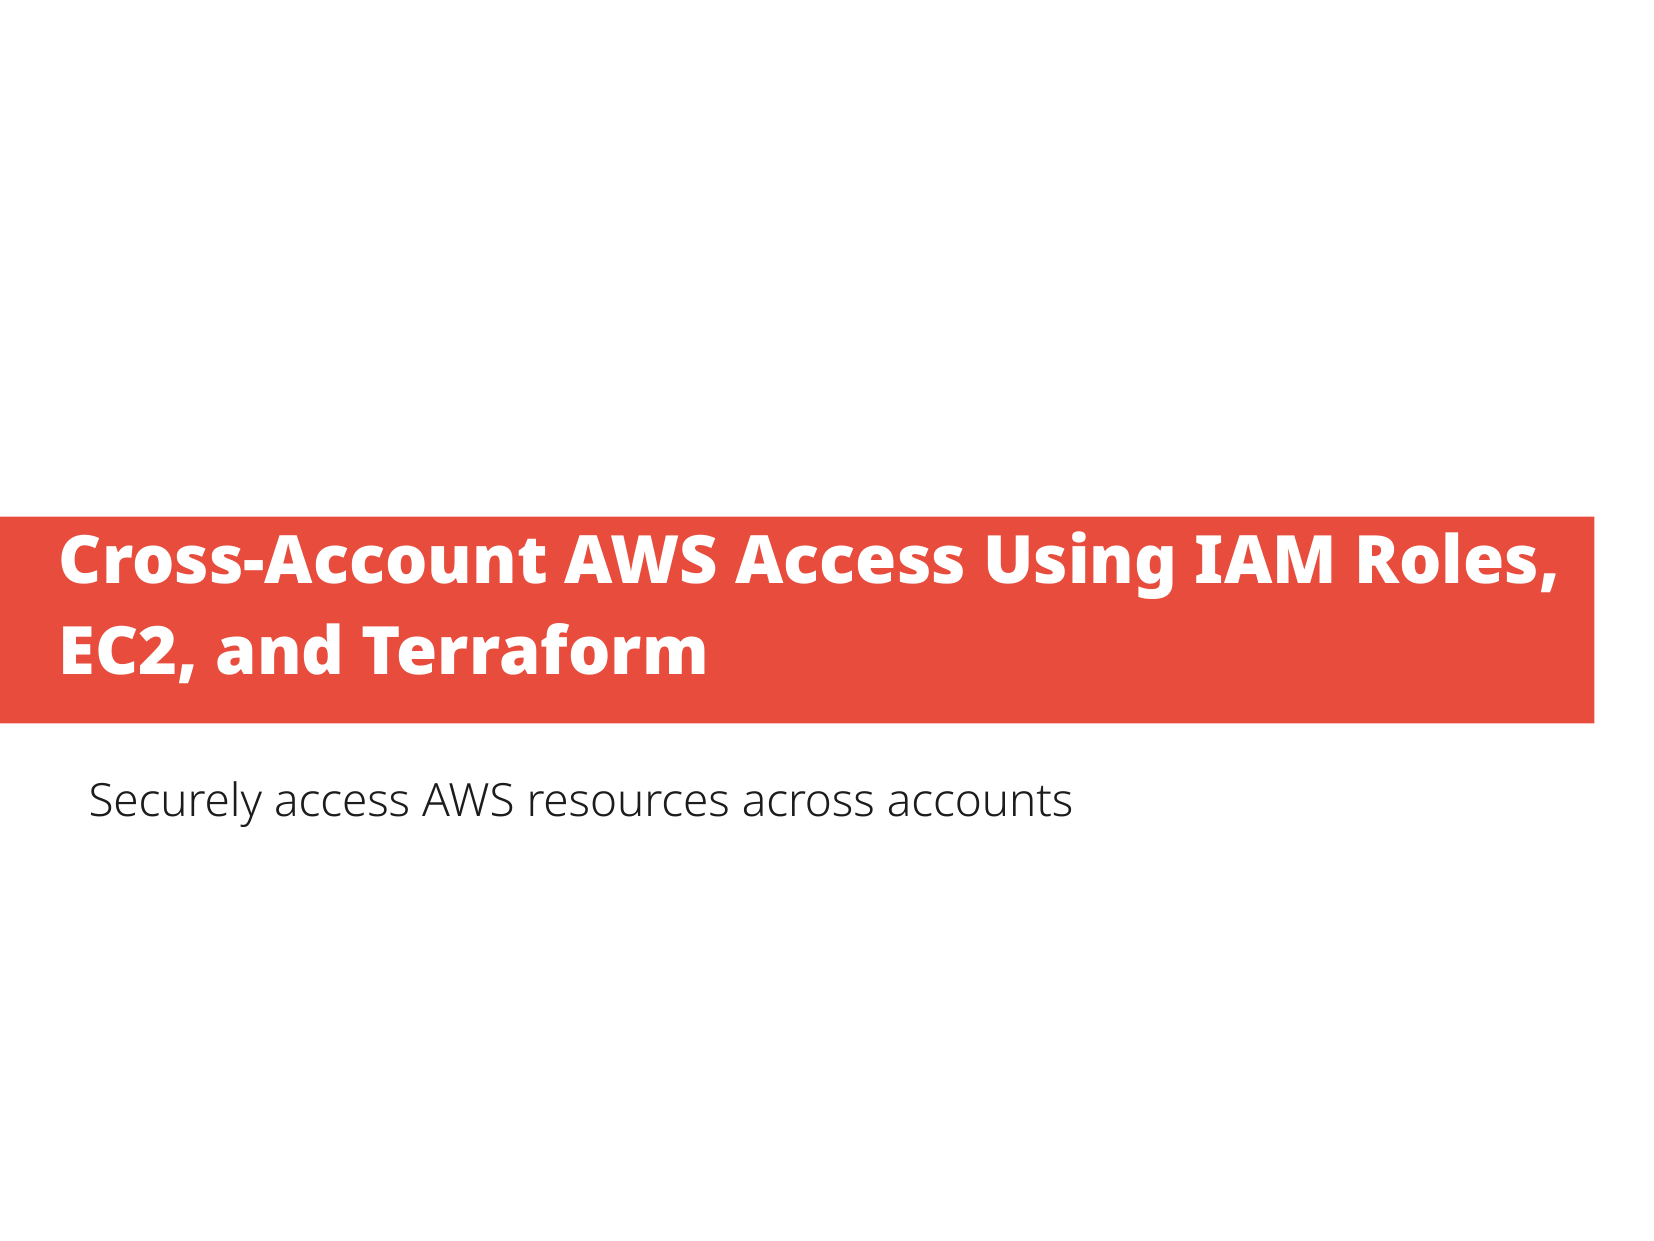

# Cross-Account AWS Access Using IAM Roles, EC2, and Terraform
Securely access AWS resources across accounts